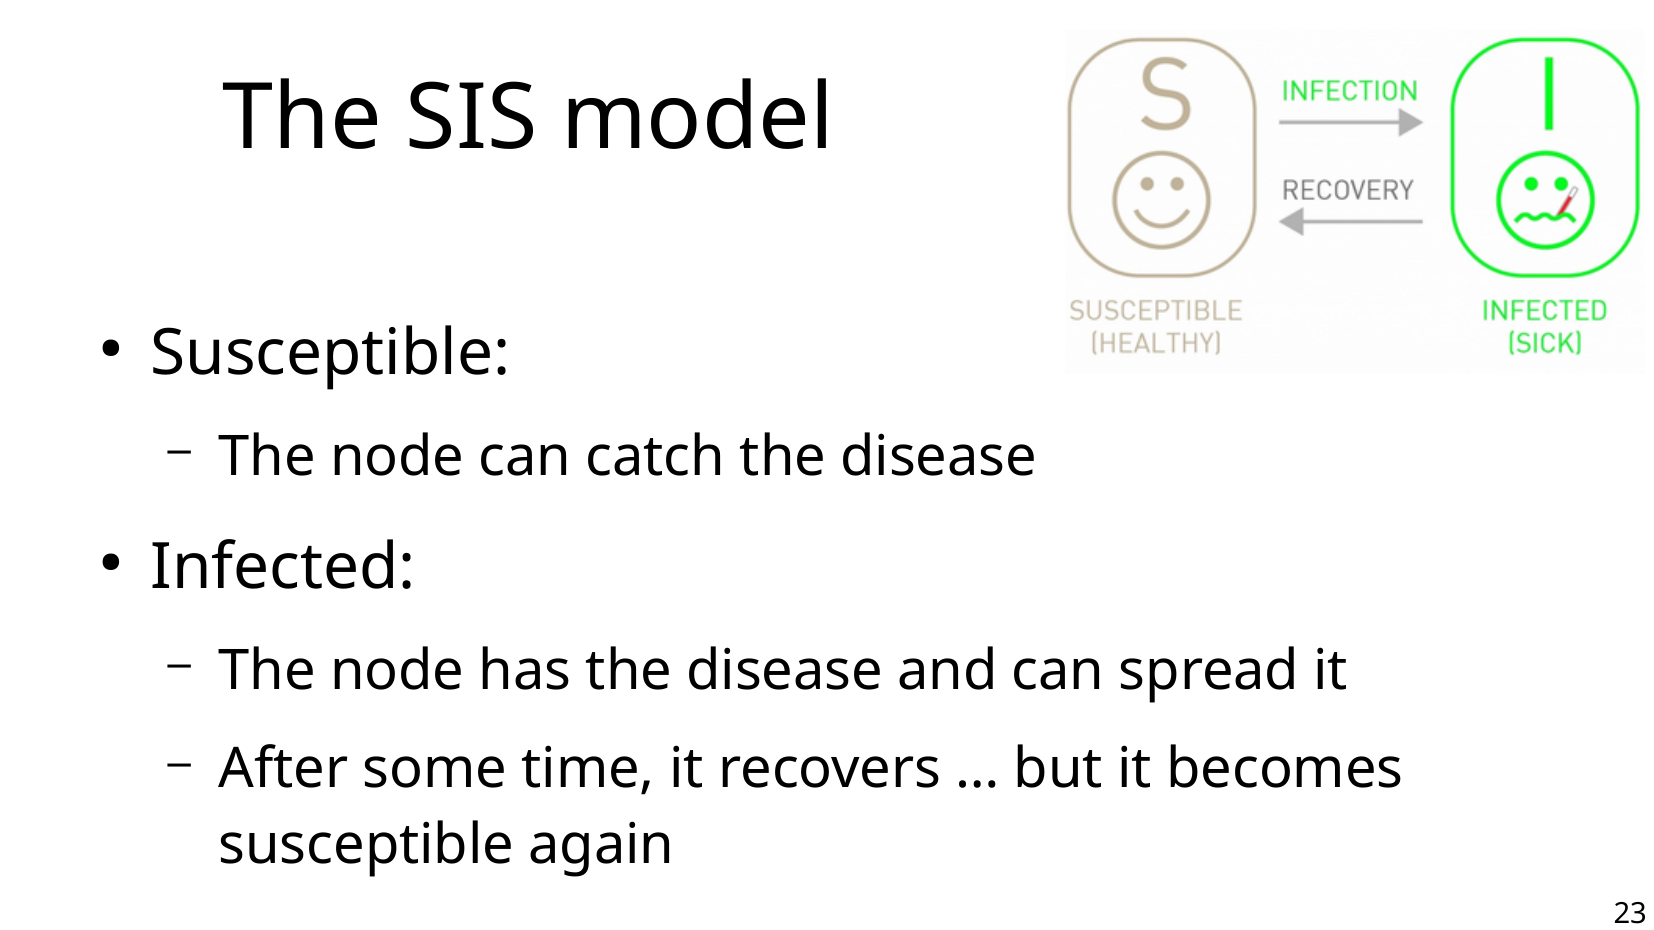

# The SIS model
Susceptible:
The node can catch the disease
Infected:
The node has the disease and can spread it
After some time, it recovers … but it becomes susceptible again
23